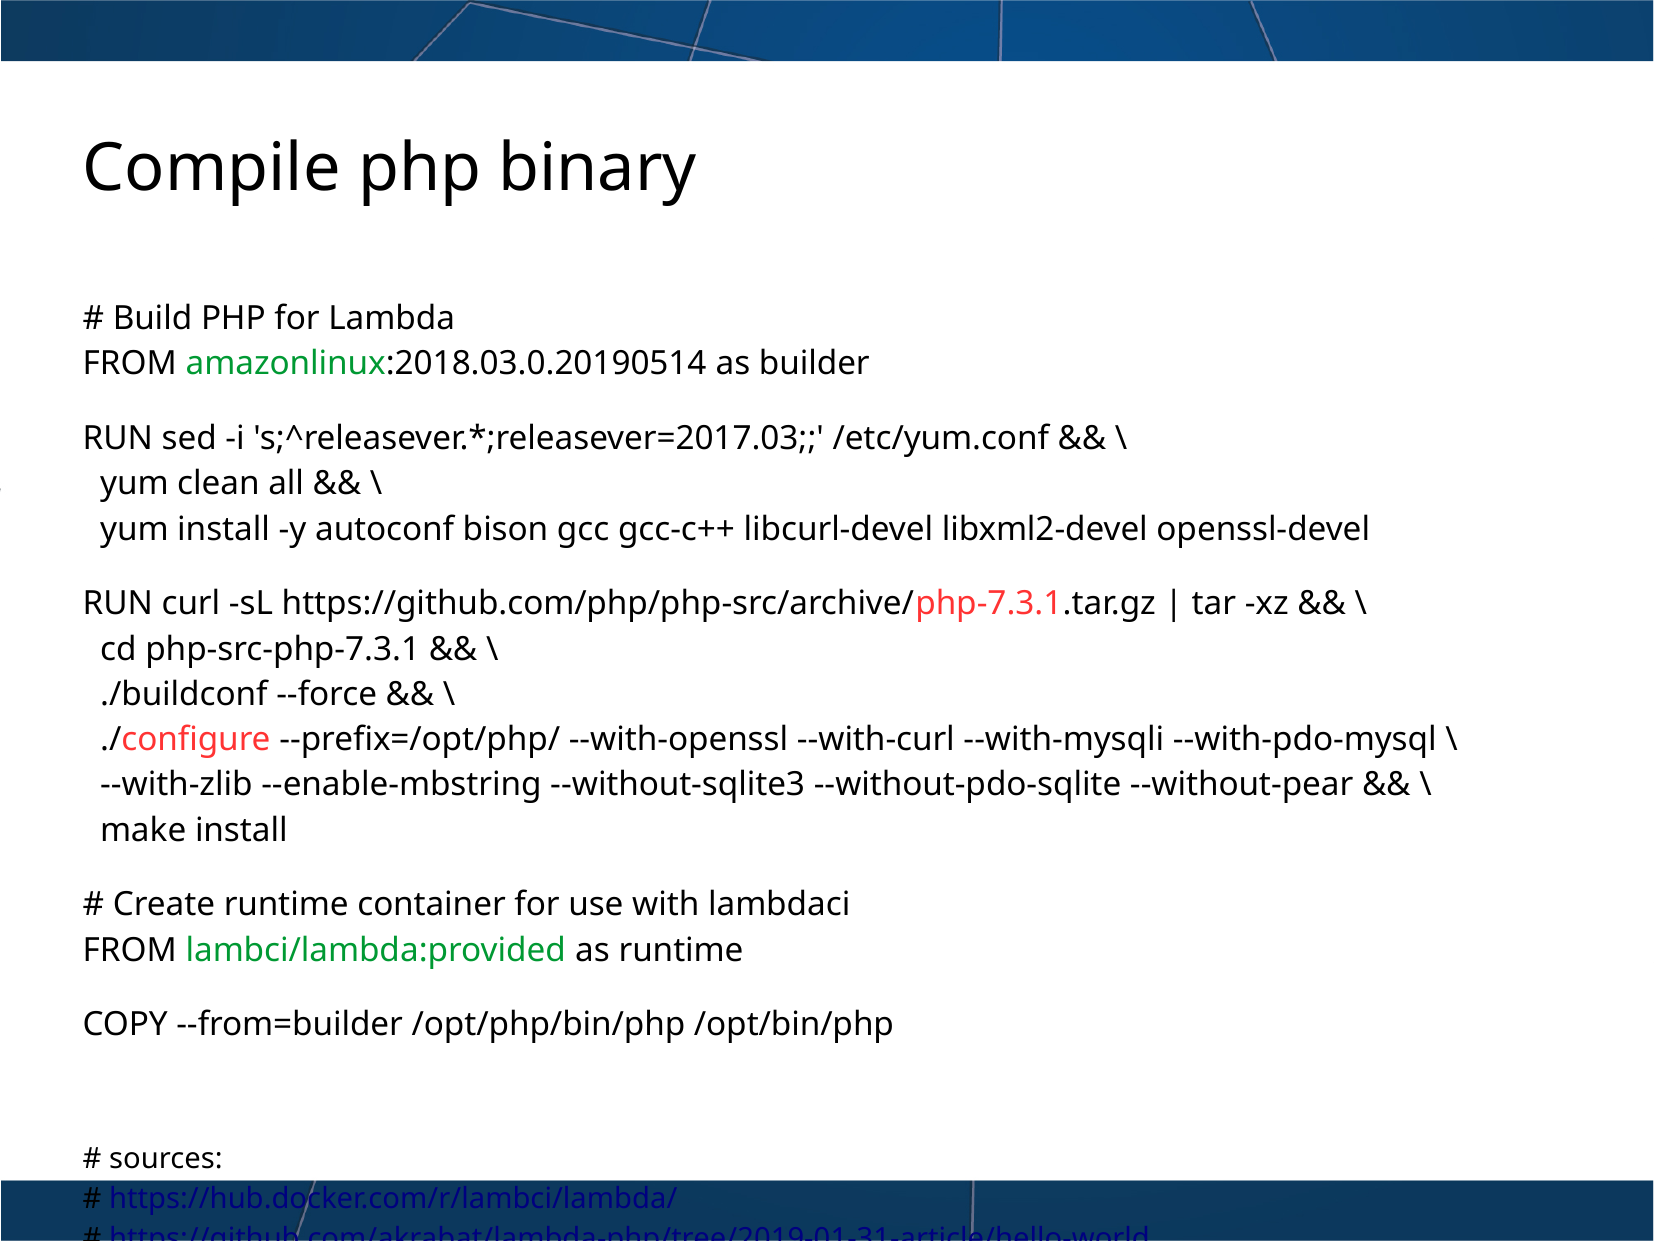

# Compile php binary
# Build PHP for Lambda
FROM amazonlinux:2018.03.0.20190514 as builder
RUN sed -i 's;^releasever.*;releasever=2017.03;;' /etc/yum.conf && \
 yum clean all && \
 yum install -y autoconf bison gcc gcc-c++ libcurl-devel libxml2-devel openssl-devel
RUN curl -sL https://github.com/php/php-src/archive/php-7.3.1.tar.gz | tar -xz && \
 cd php-src-php-7.3.1 && \
 ./buildconf --force && \
 ./configure --prefix=/opt/php/ --with-openssl --with-curl --with-mysqli --with-pdo-mysql \
 --with-zlib --enable-mbstring --without-sqlite3 --without-pdo-sqlite --without-pear && \
 make install
# Create runtime container for use with lambdaci FROM lambci/lambda:provided as runtime
COPY --from=builder /opt/php/bin/php /opt/bin/php
# sources:
# https://hub.docker.com/r/lambci/lambda/
# https://github.com/akrabat/lambda-php/tree/2019-01-31-article/hello-world